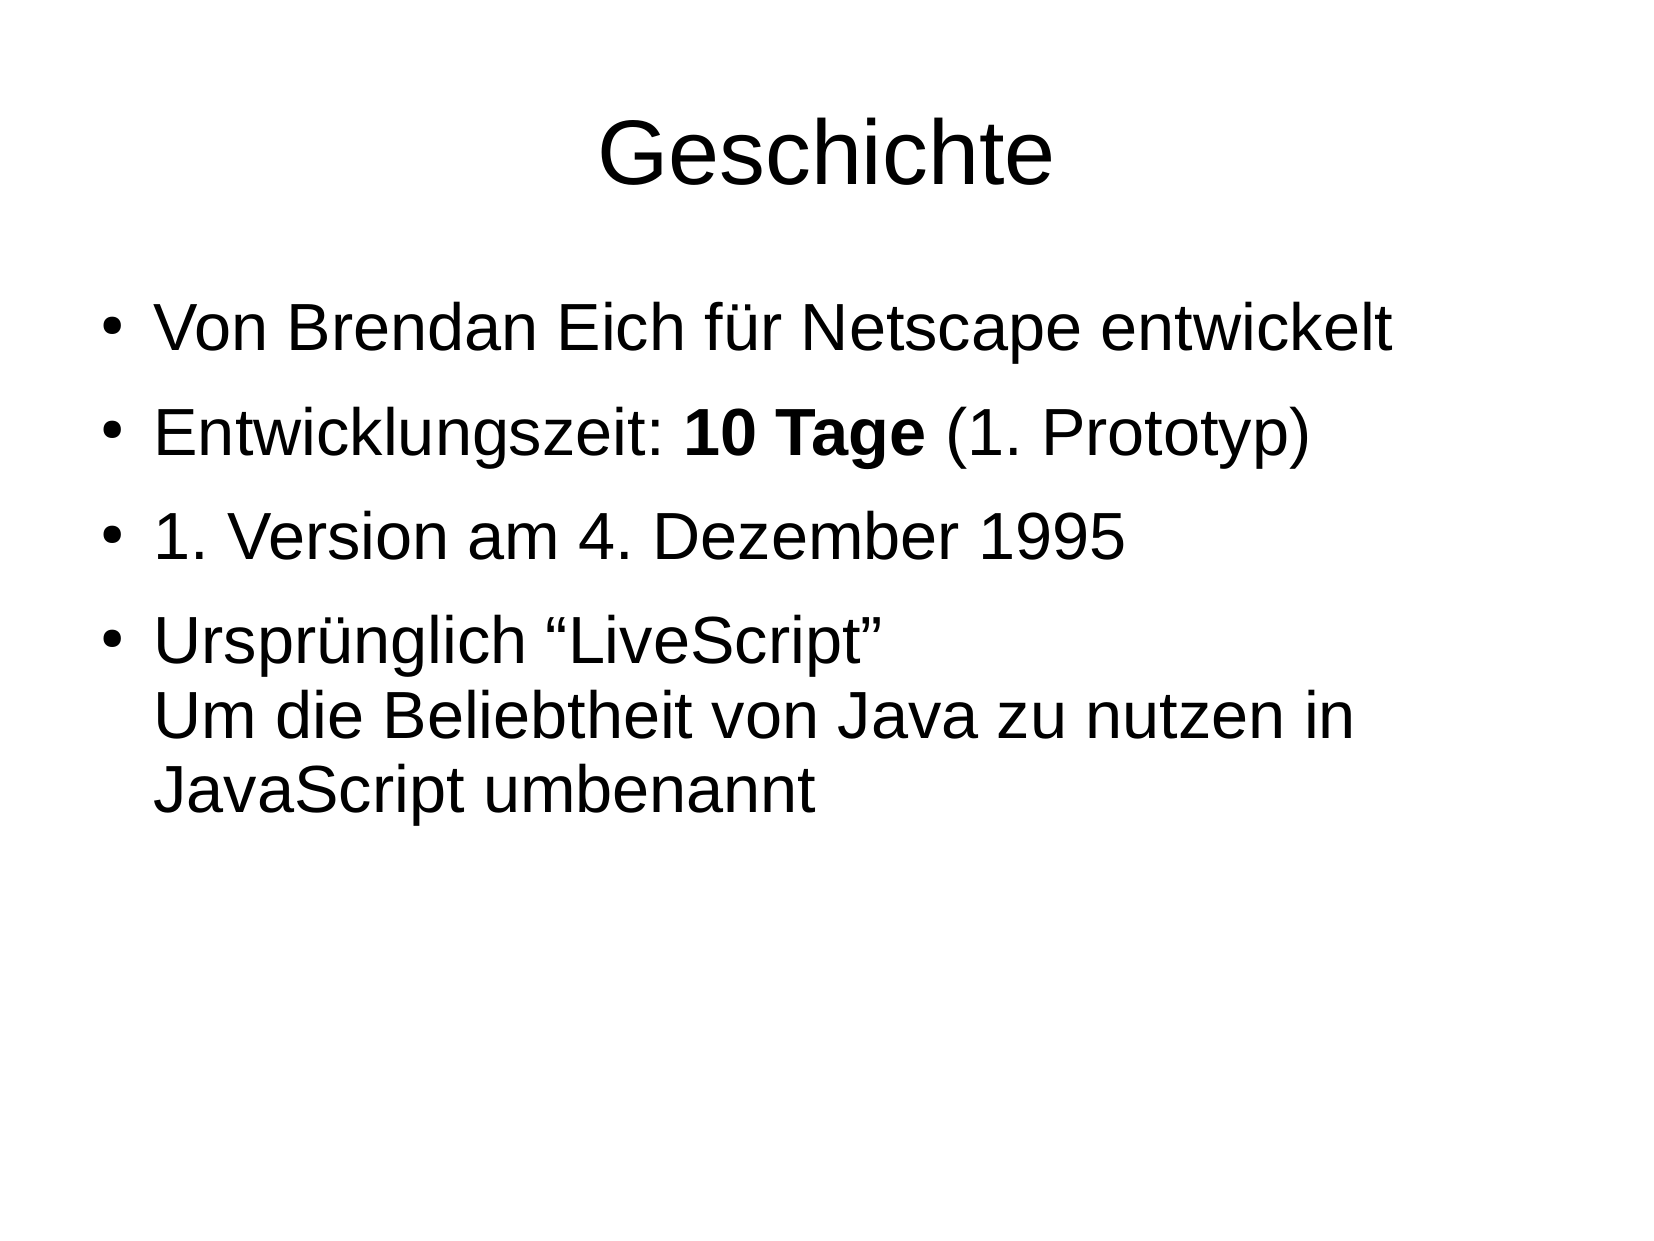

# Geschichte
Von Brendan Eich für Netscape entwickelt
Entwicklungszeit: 10 Tage (1. Prototyp)
1. Version am 4. Dezember 1995
Ursprünglich “LiveScript”
Um die Beliebtheit von Java zu nutzen in JavaScript umbenannt